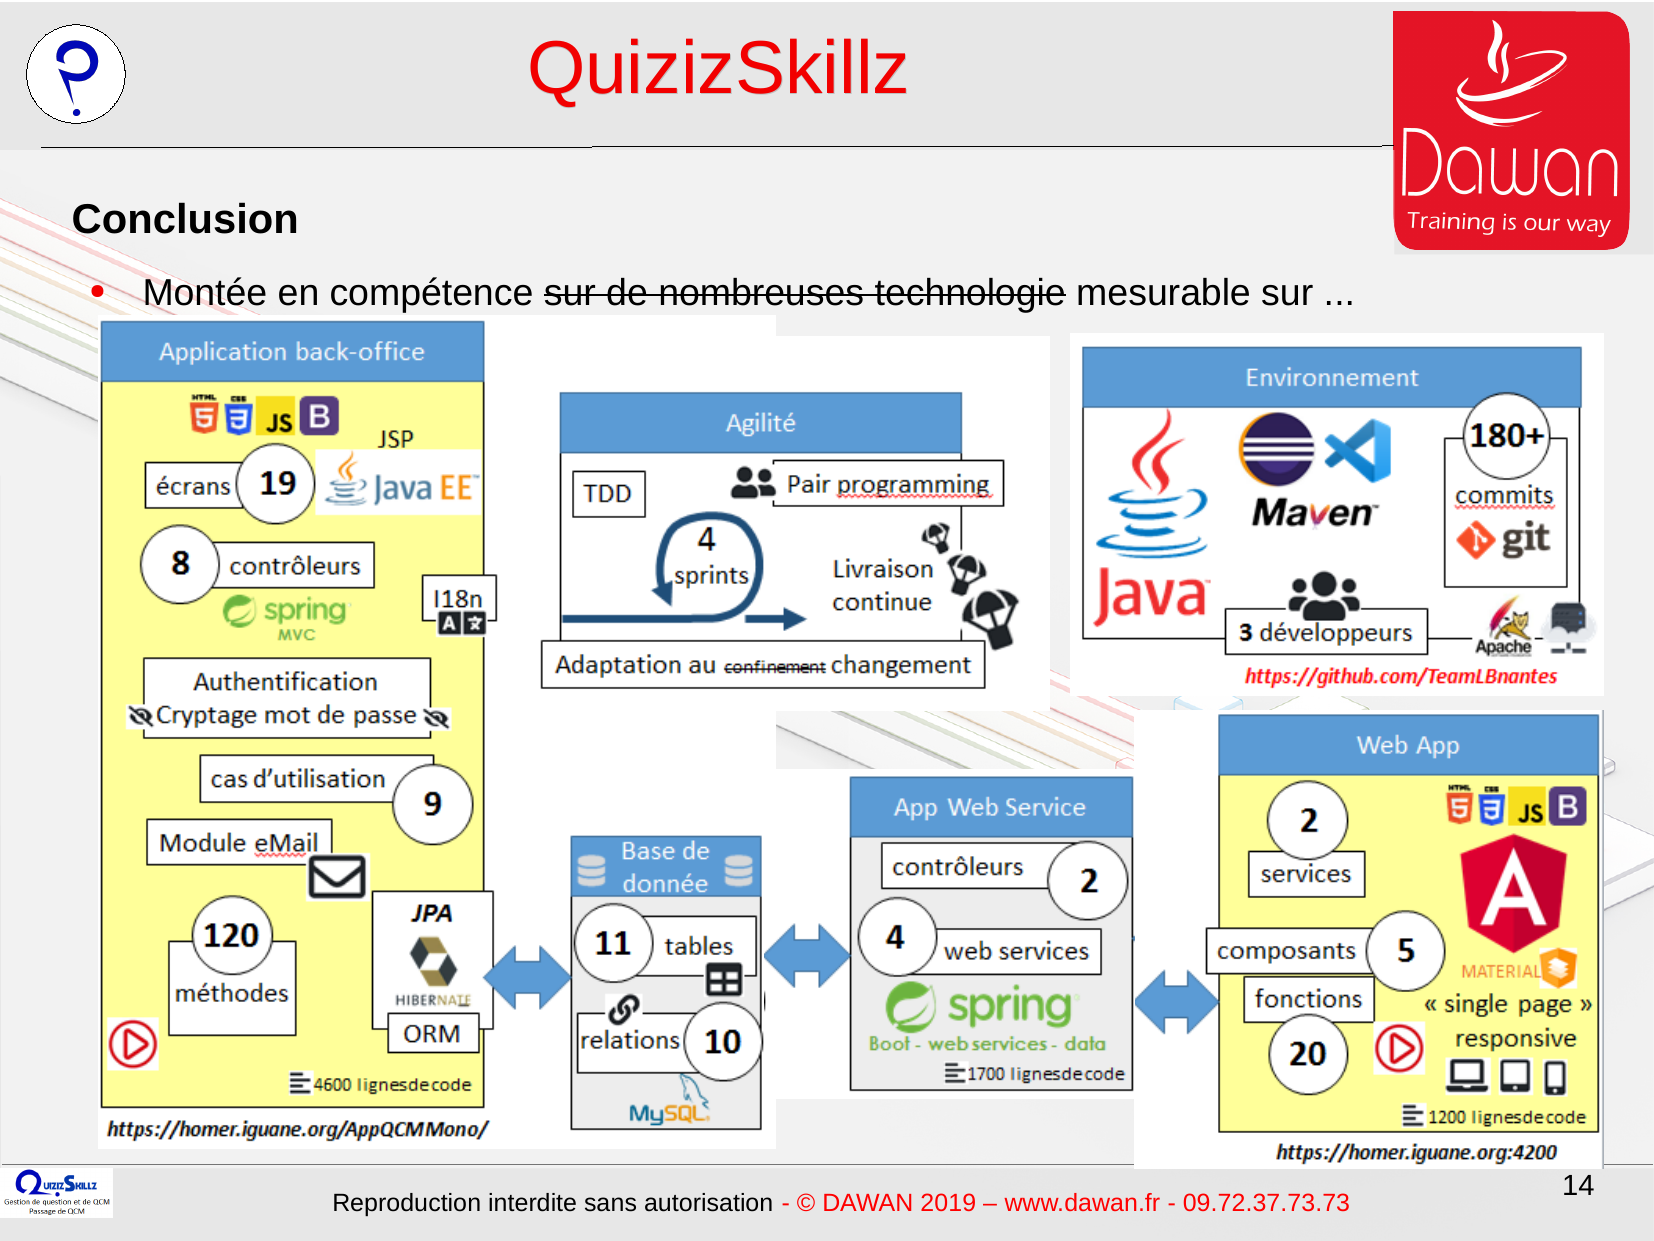

# QuizizSkillz
Conclusion
Montée en compétence sur de nombreuses technologie mesurable sur ...
14